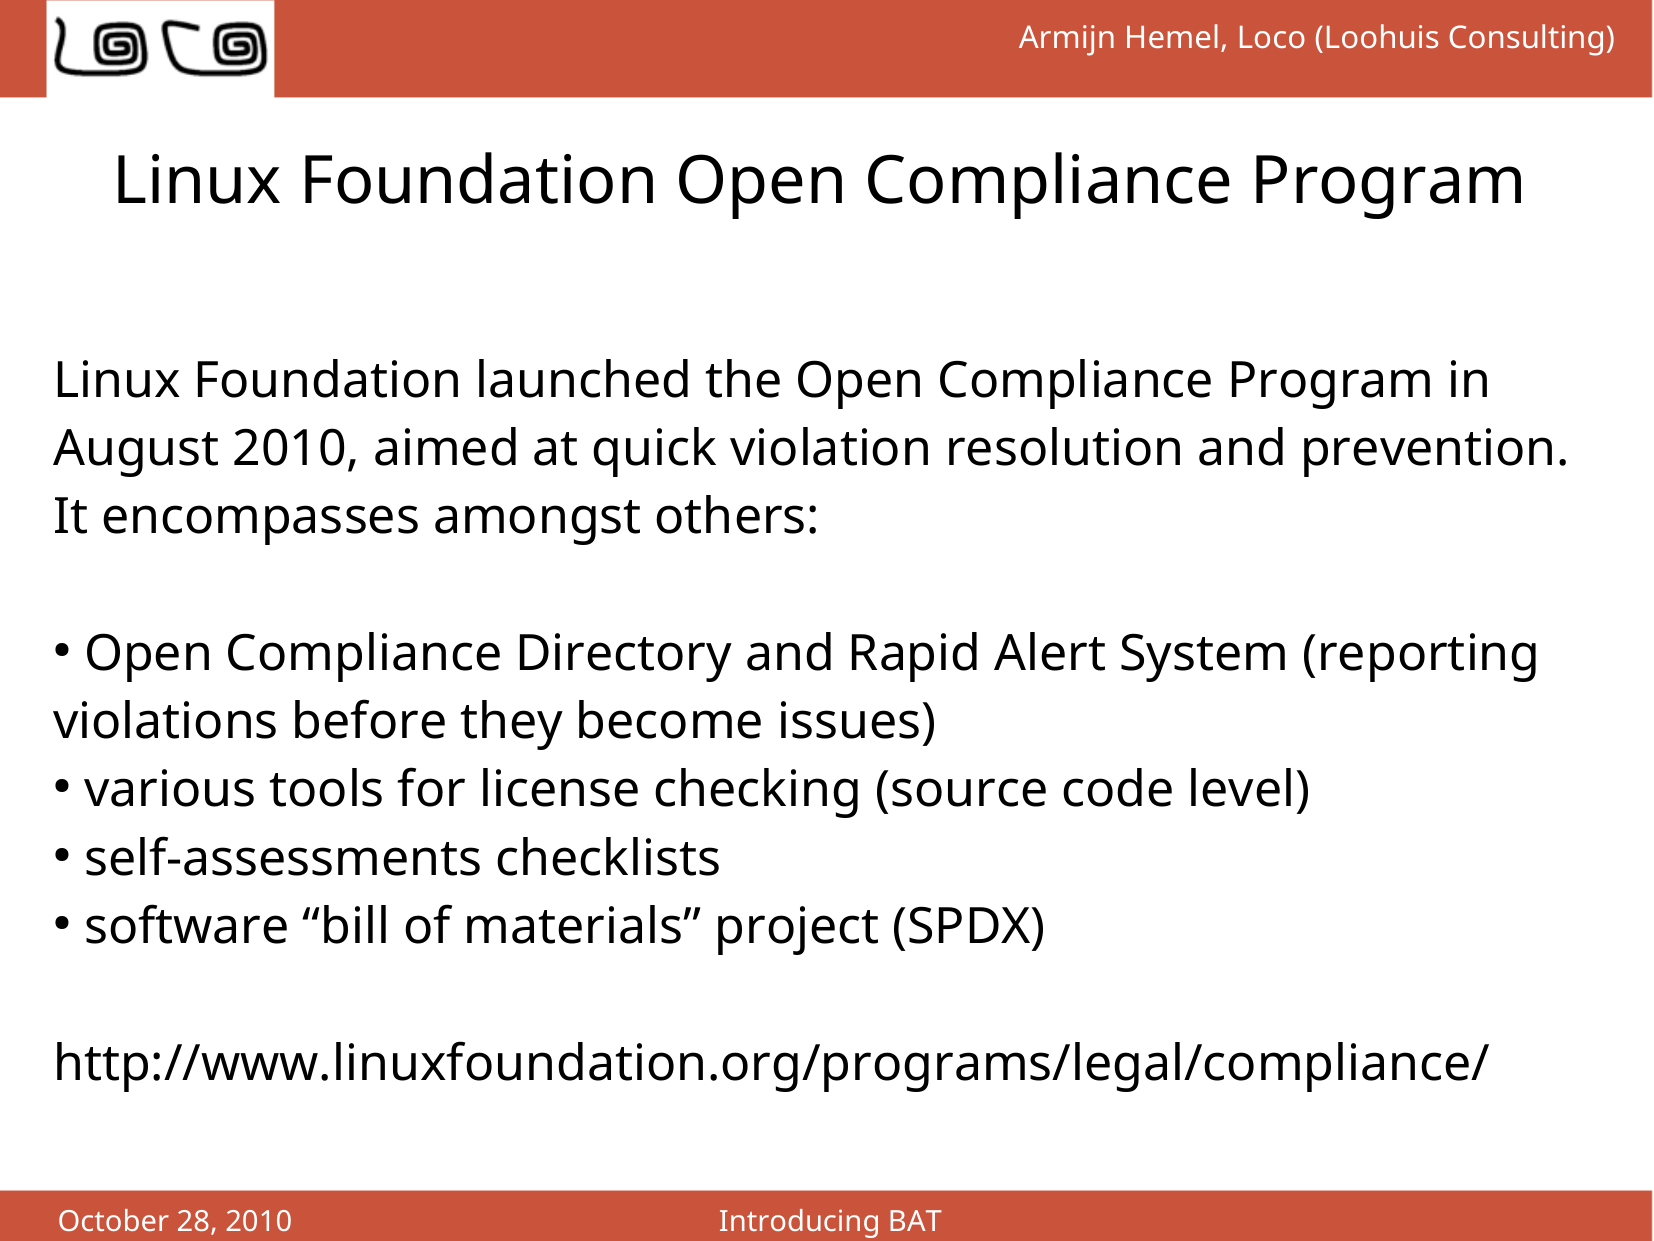

# Linux Foundation Open Compliance Program
Linux Foundation launched the Open Compliance Program in August 2010, aimed at quick violation resolution and prevention. It encompasses amongst others:
 Open Compliance Directory and Rapid Alert System (reporting violations before they become issues)
 various tools for license checking (source code level)
 self-assessments checklists
 software “bill of materials” project (SPDX)
http://www.linuxfoundation.org/programs/legal/compliance/
Comet: practical solution or crutch?